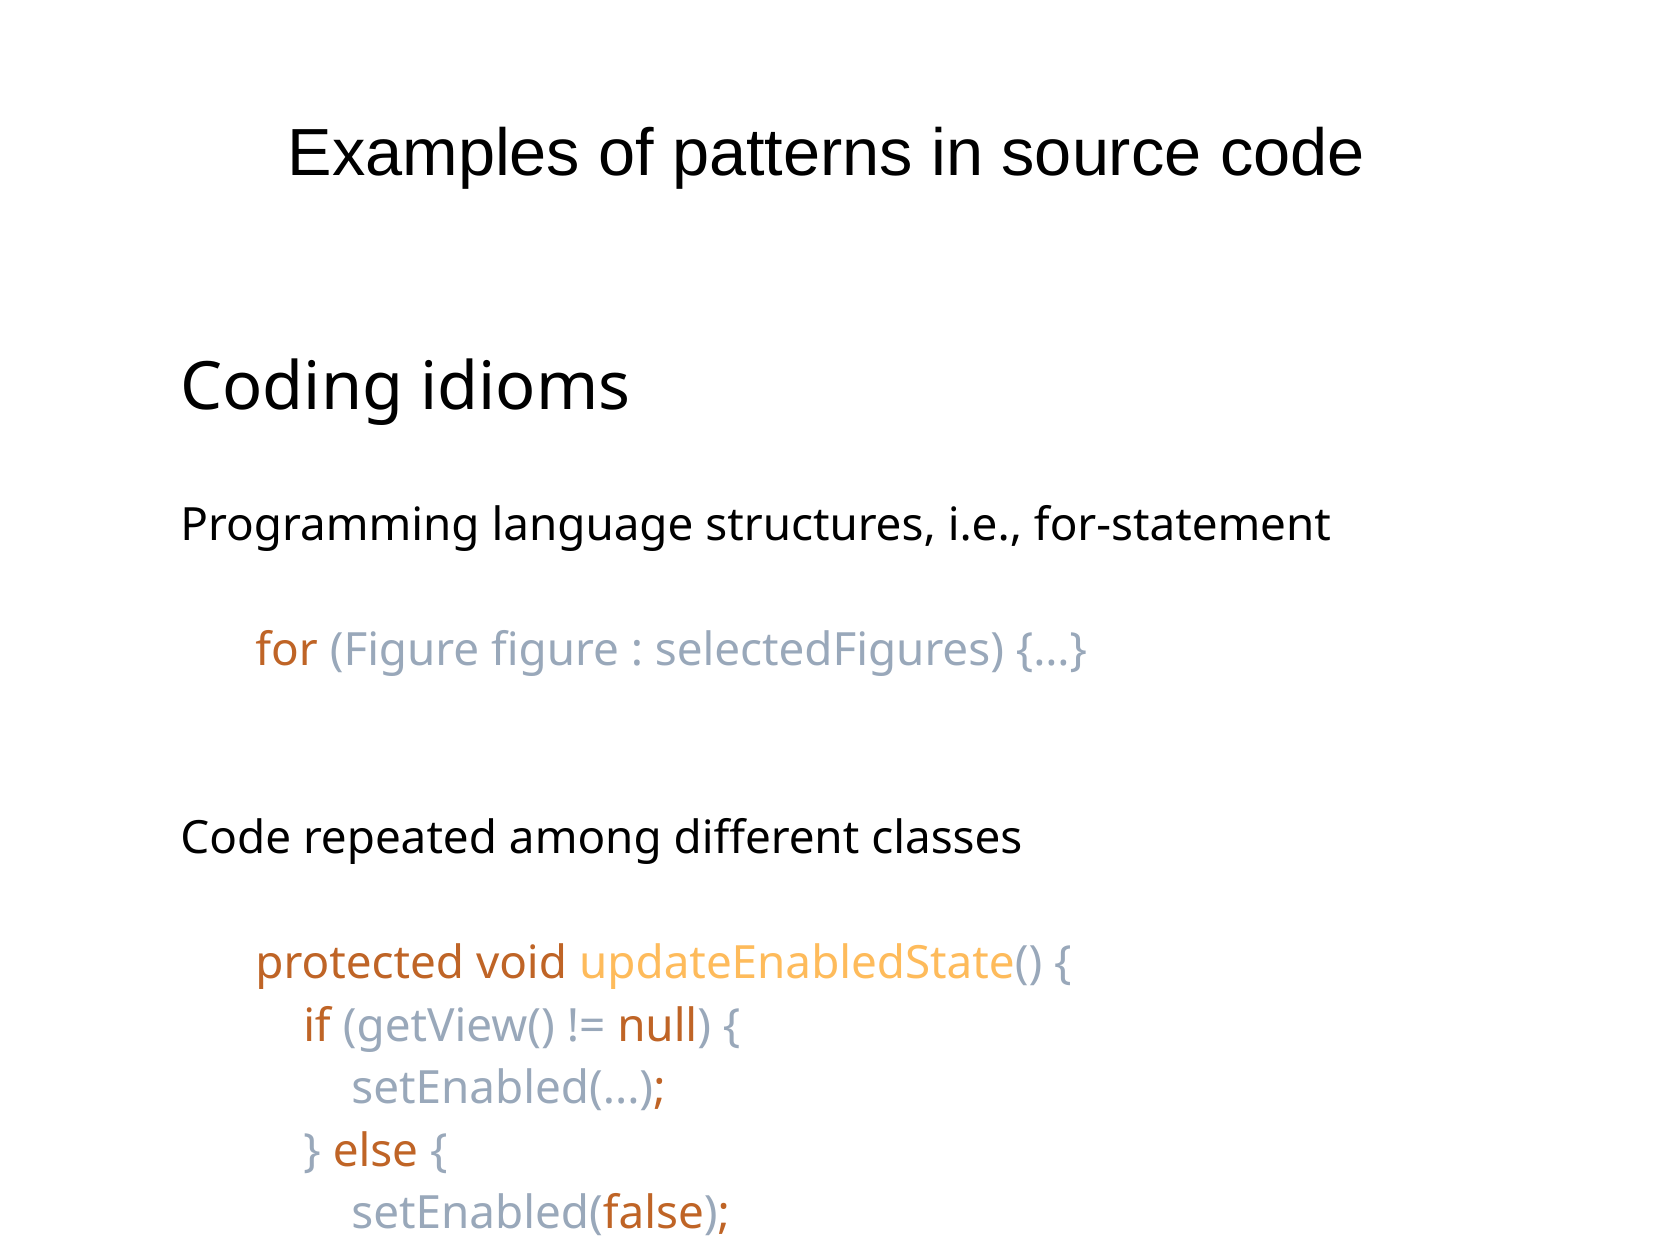

# Examples of patterns in source code
Coding idioms
Programming language structures, i.e., for-statement
	for (Figure figure : selectedFigures) {…}
Code repeated among different classes
protected void updateEnabledState() {
 if (getView() != null) {
 setEnabled(...);
 } else {
 setEnabled(false);
 }
}
4